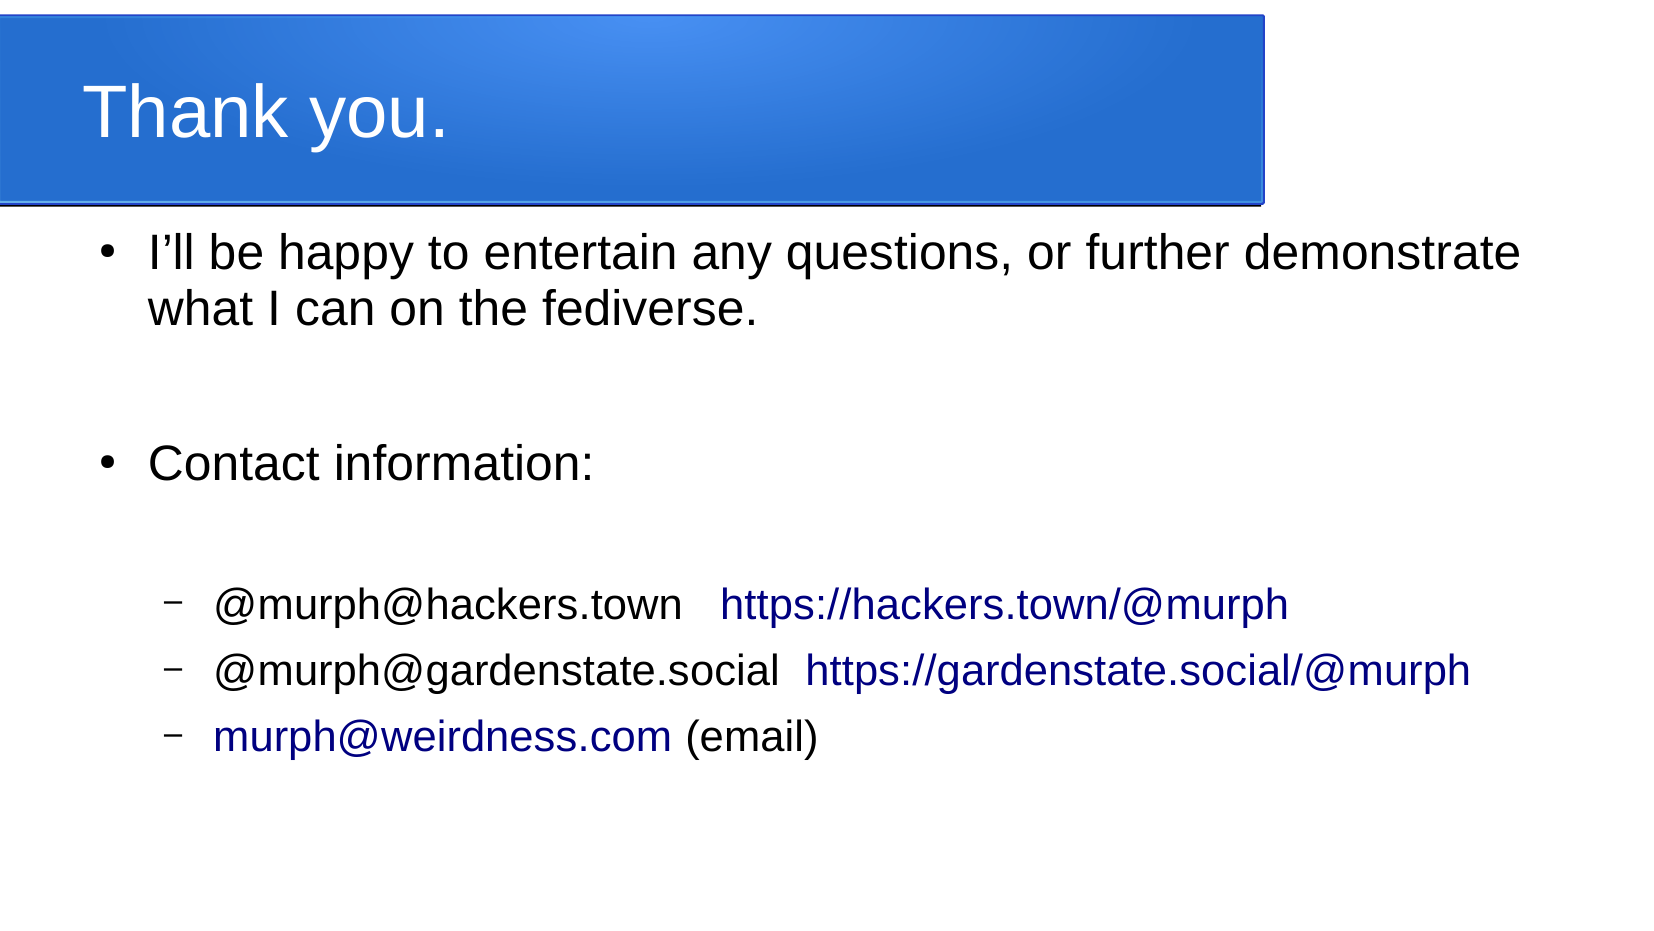

# Thank you.
I’ll be happy to entertain any questions, or further demonstrate what I can on the fediverse.
Contact information:
@murph@hackers.town https://hackers.town/@murph
@murph@gardenstate.social https://gardenstate.social/@murph
murph@weirdness.com (email)